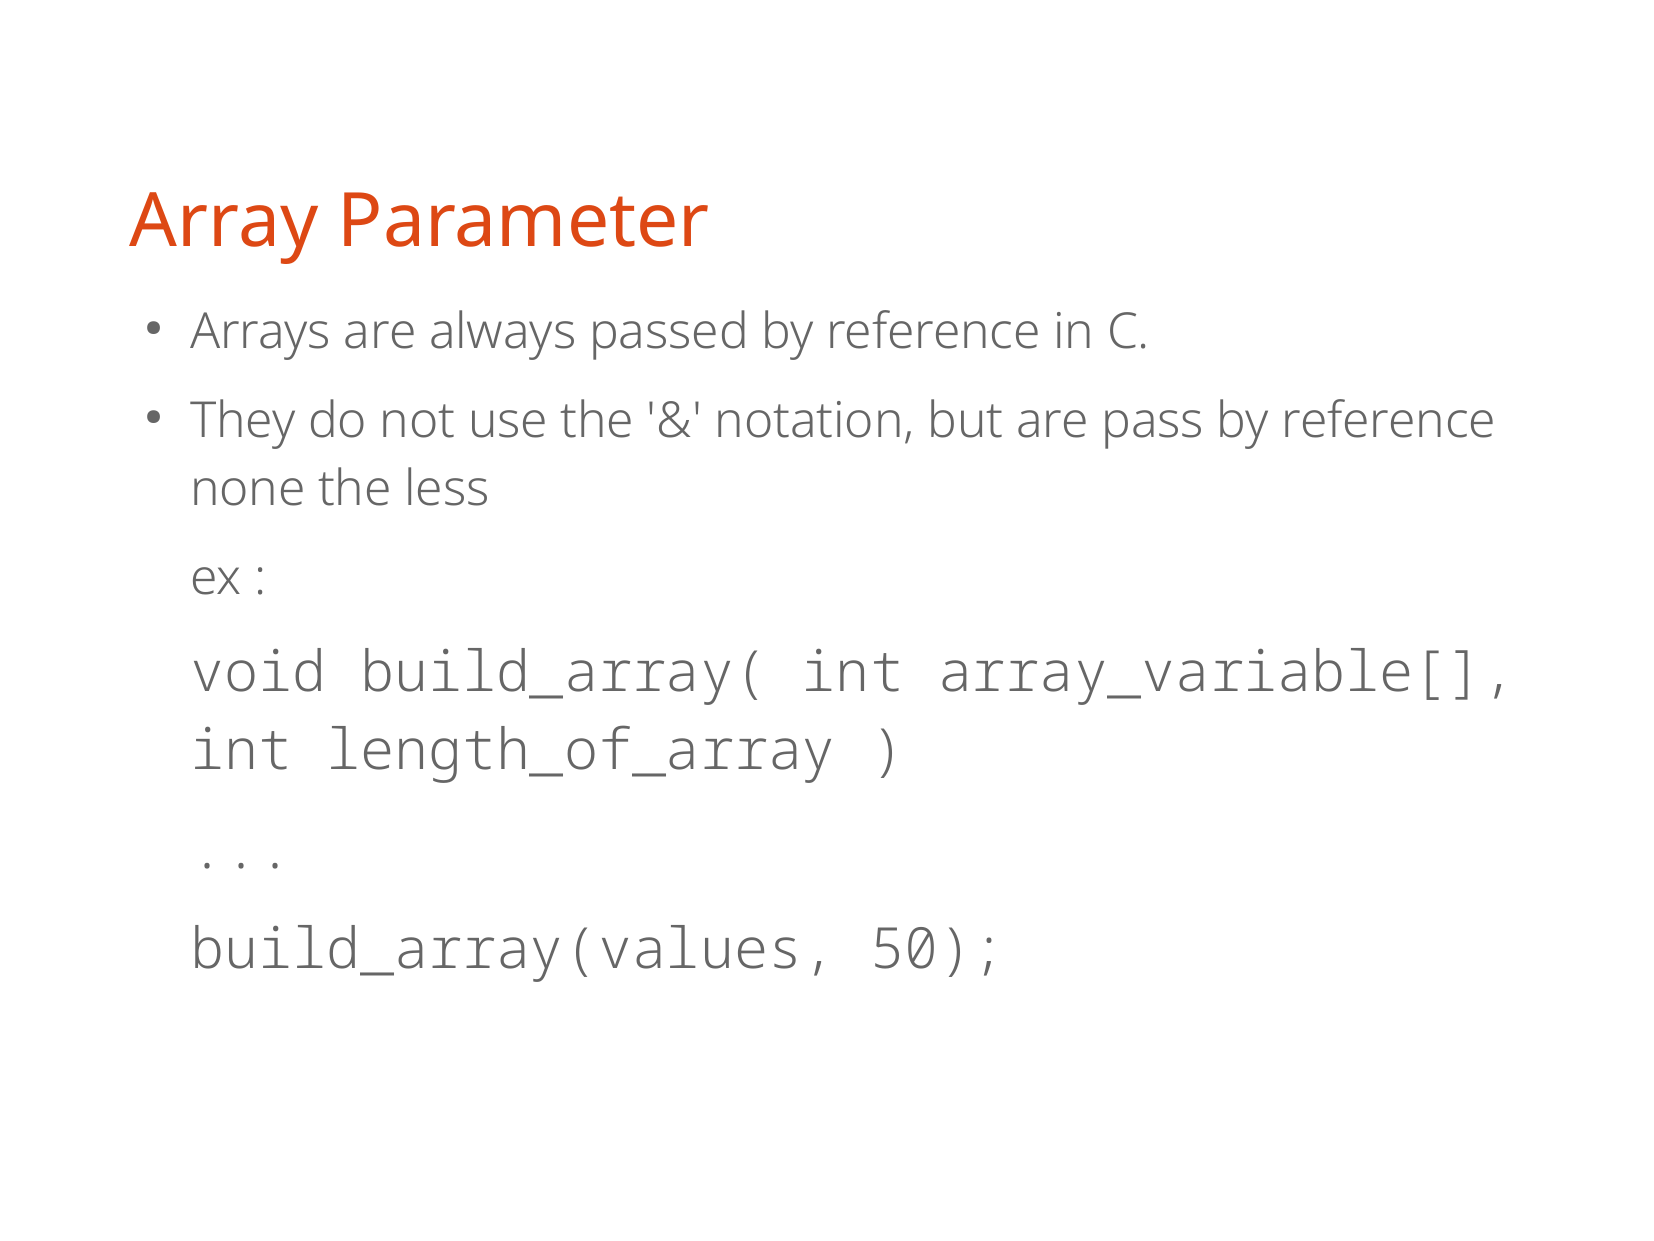

# Array Parameter
Arrays are always passed by reference in C.
They do not use the '&' notation, but are pass by reference none the less
ex :
void build_array( int array_variable[], int length_of_array )
...
build_array(values, 50);